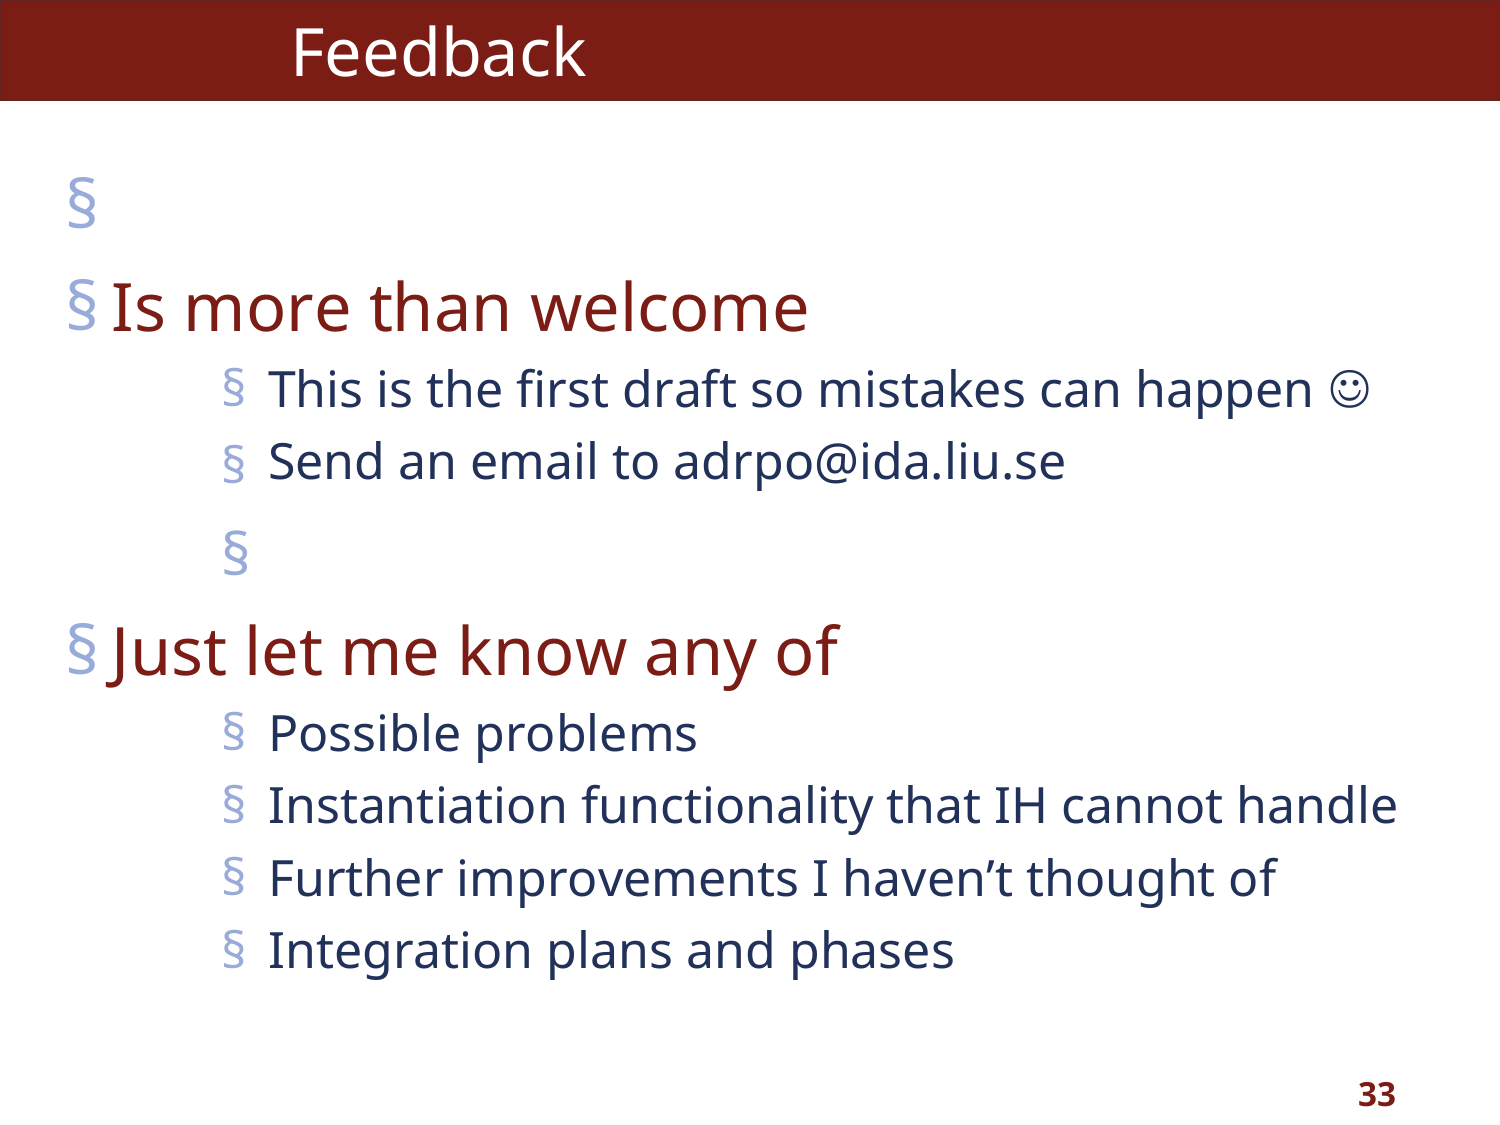

# Feedback
Is more than welcome
This is the first draft so mistakes can happen 
Send an email to adrpo@ida.liu.se
Just let me know any of
Possible problems
Instantiation functionality that IH cannot handle
Further improvements I haven’t thought of
Integration plans and phases